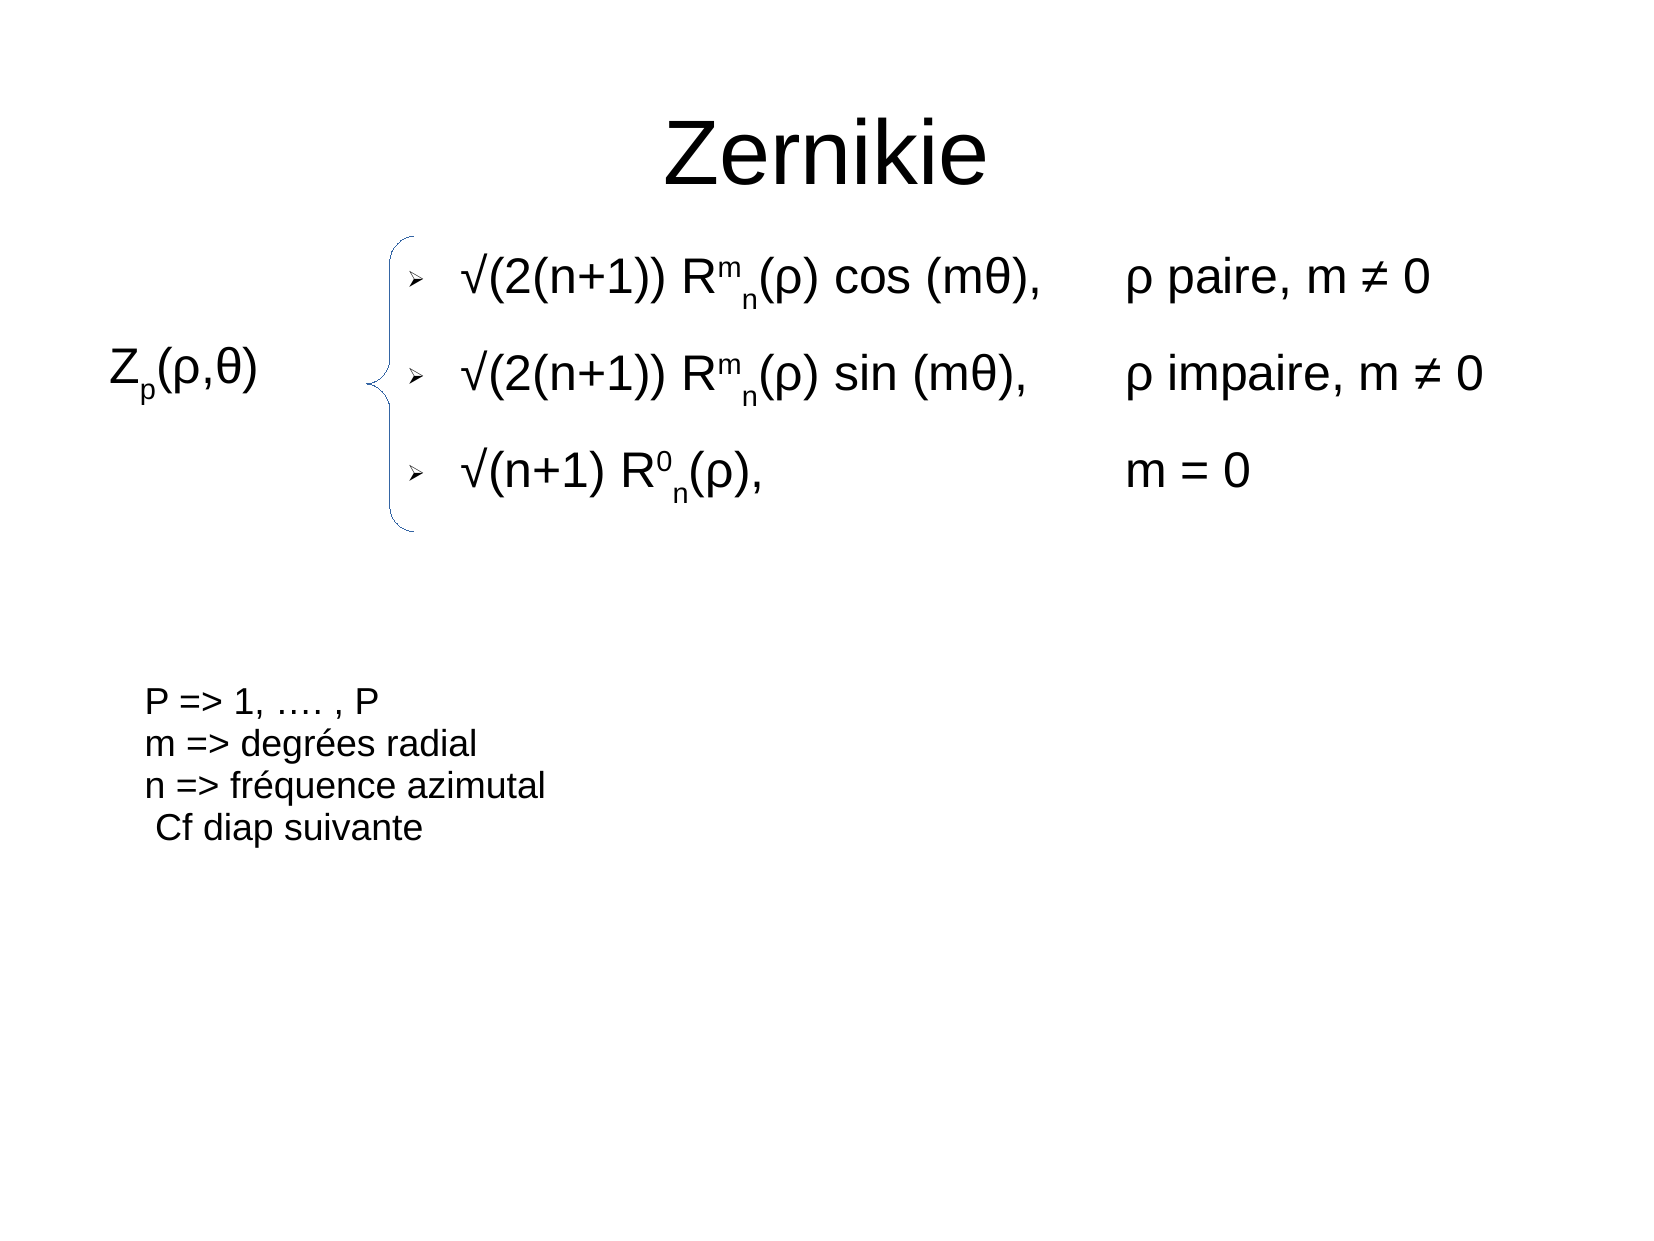

# Zernikie
√(2(n+1)) Rmn(ρ) cos (mθ),		ρ paire, m ≠ 0
√(2(n+1)) Rmn(ρ) sin (mθ),		ρ impaire, m ≠ 0
√(n+1) R0n(ρ),					m = 0
Zp(ρ,θ)
P => 1, …. , P
m => degrées radial
n => fréquence azimutal
 Cf diap suivante